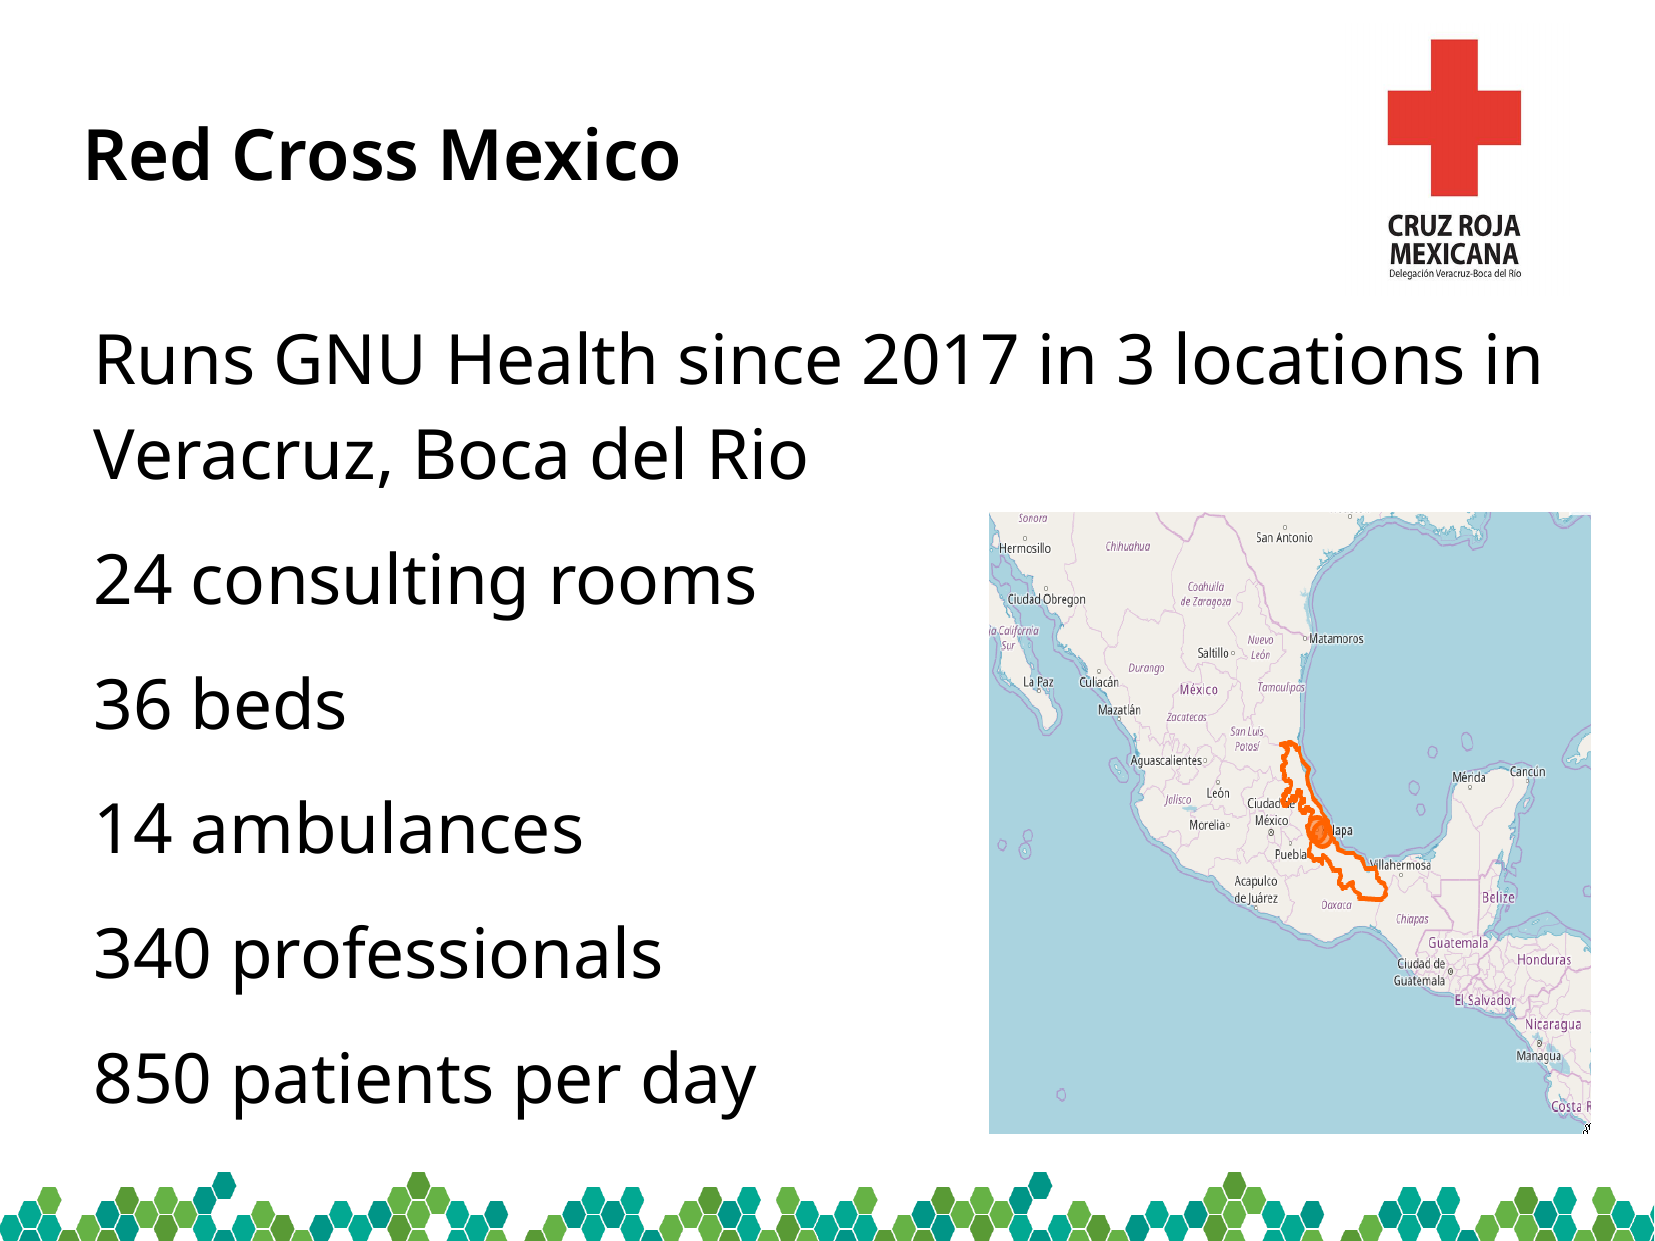

# Red Cross Mexico
Runs GNU Health since 2017 in 3 locations in Veracruz, Boca del Rio
24 consulting rooms
36 beds
14 ambulances
340 professionals
850 patients per day